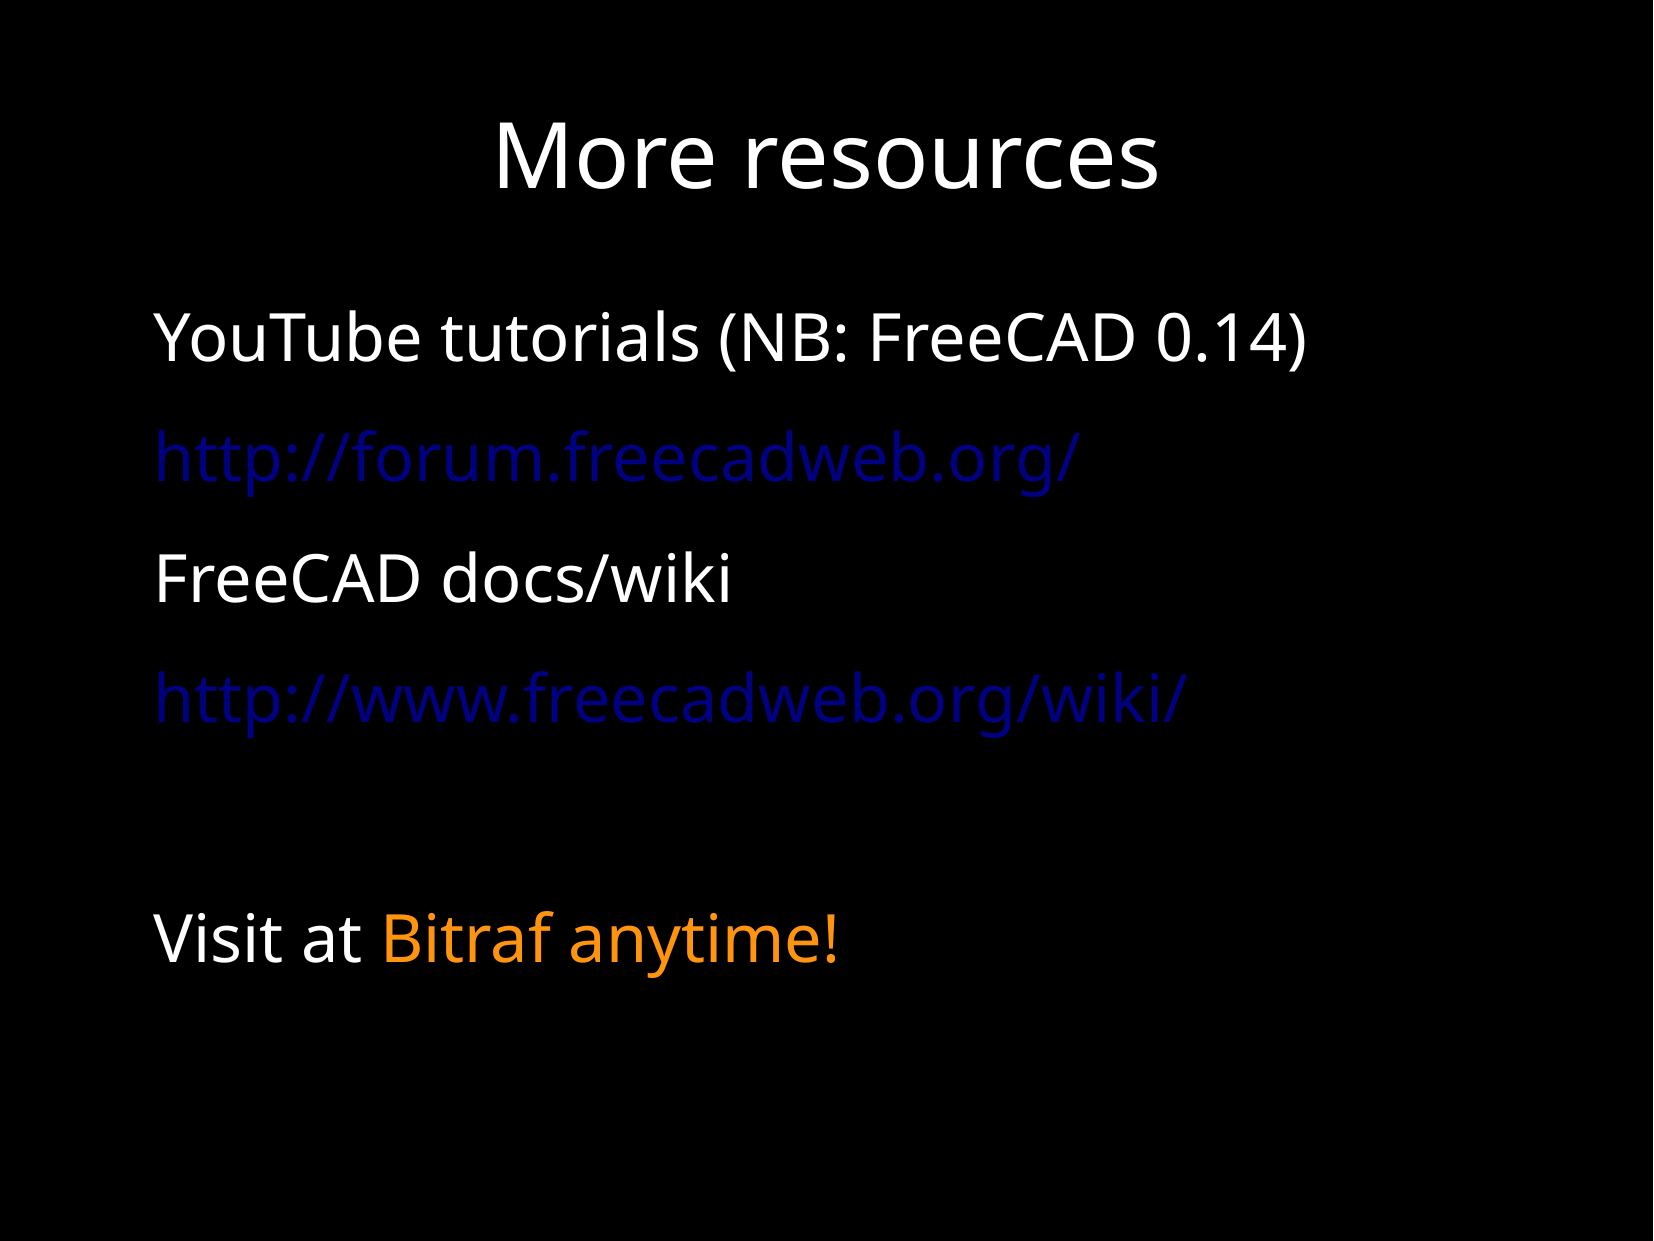

# More resources
YouTube tutorials (NB: FreeCAD 0.14)
http://forum.freecadweb.org/
FreeCAD docs/wiki
http://www.freecadweb.org/wiki/
Visit at Bitraf anytime!